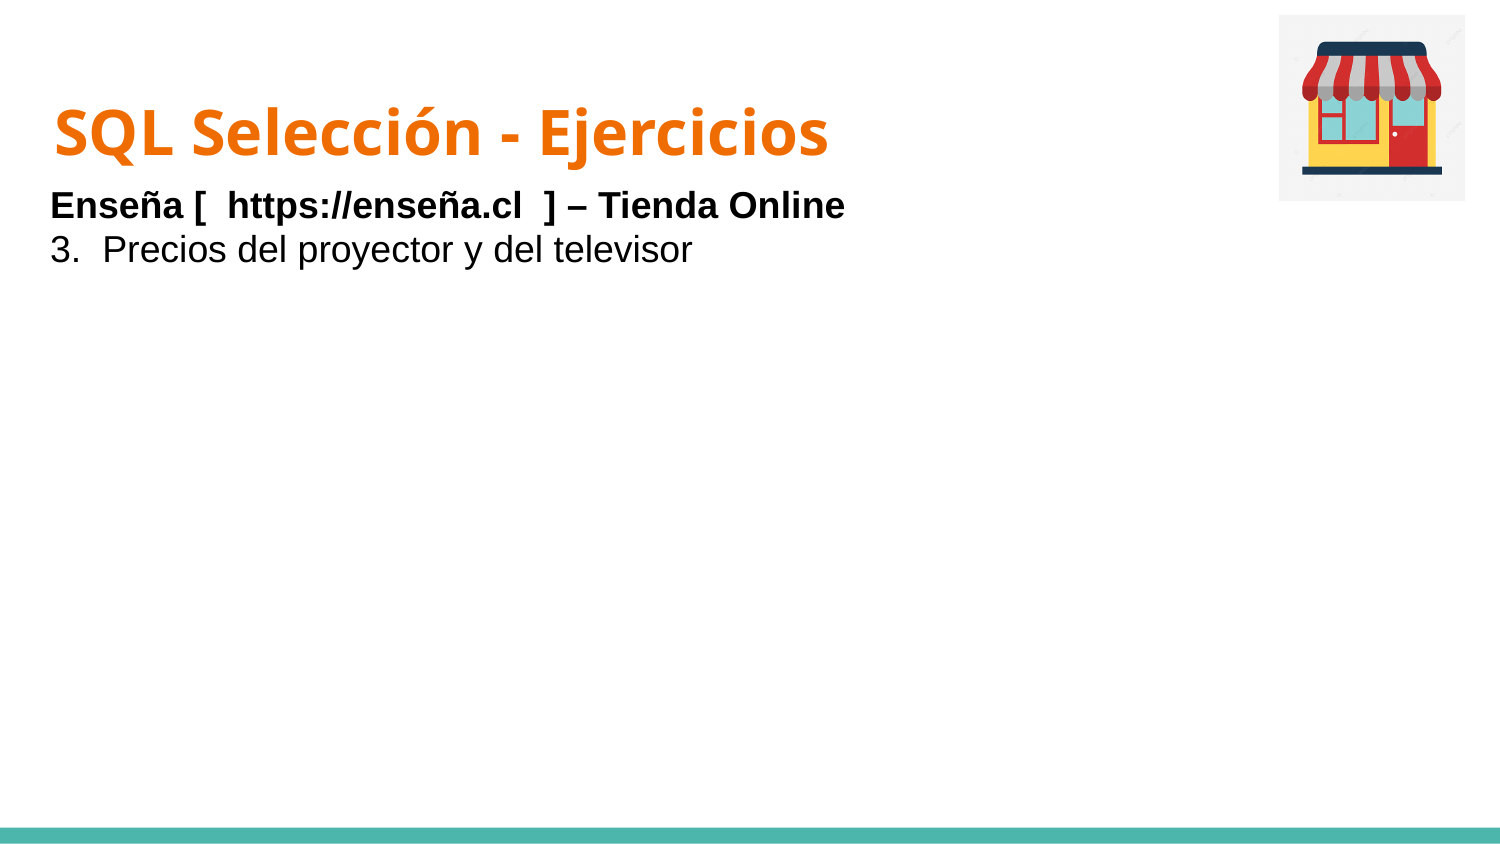

# SQL Selección - Ejercicios
Enseña [ https://enseña.cl ] – Tienda Online
3. Precios del proyector y del televisor